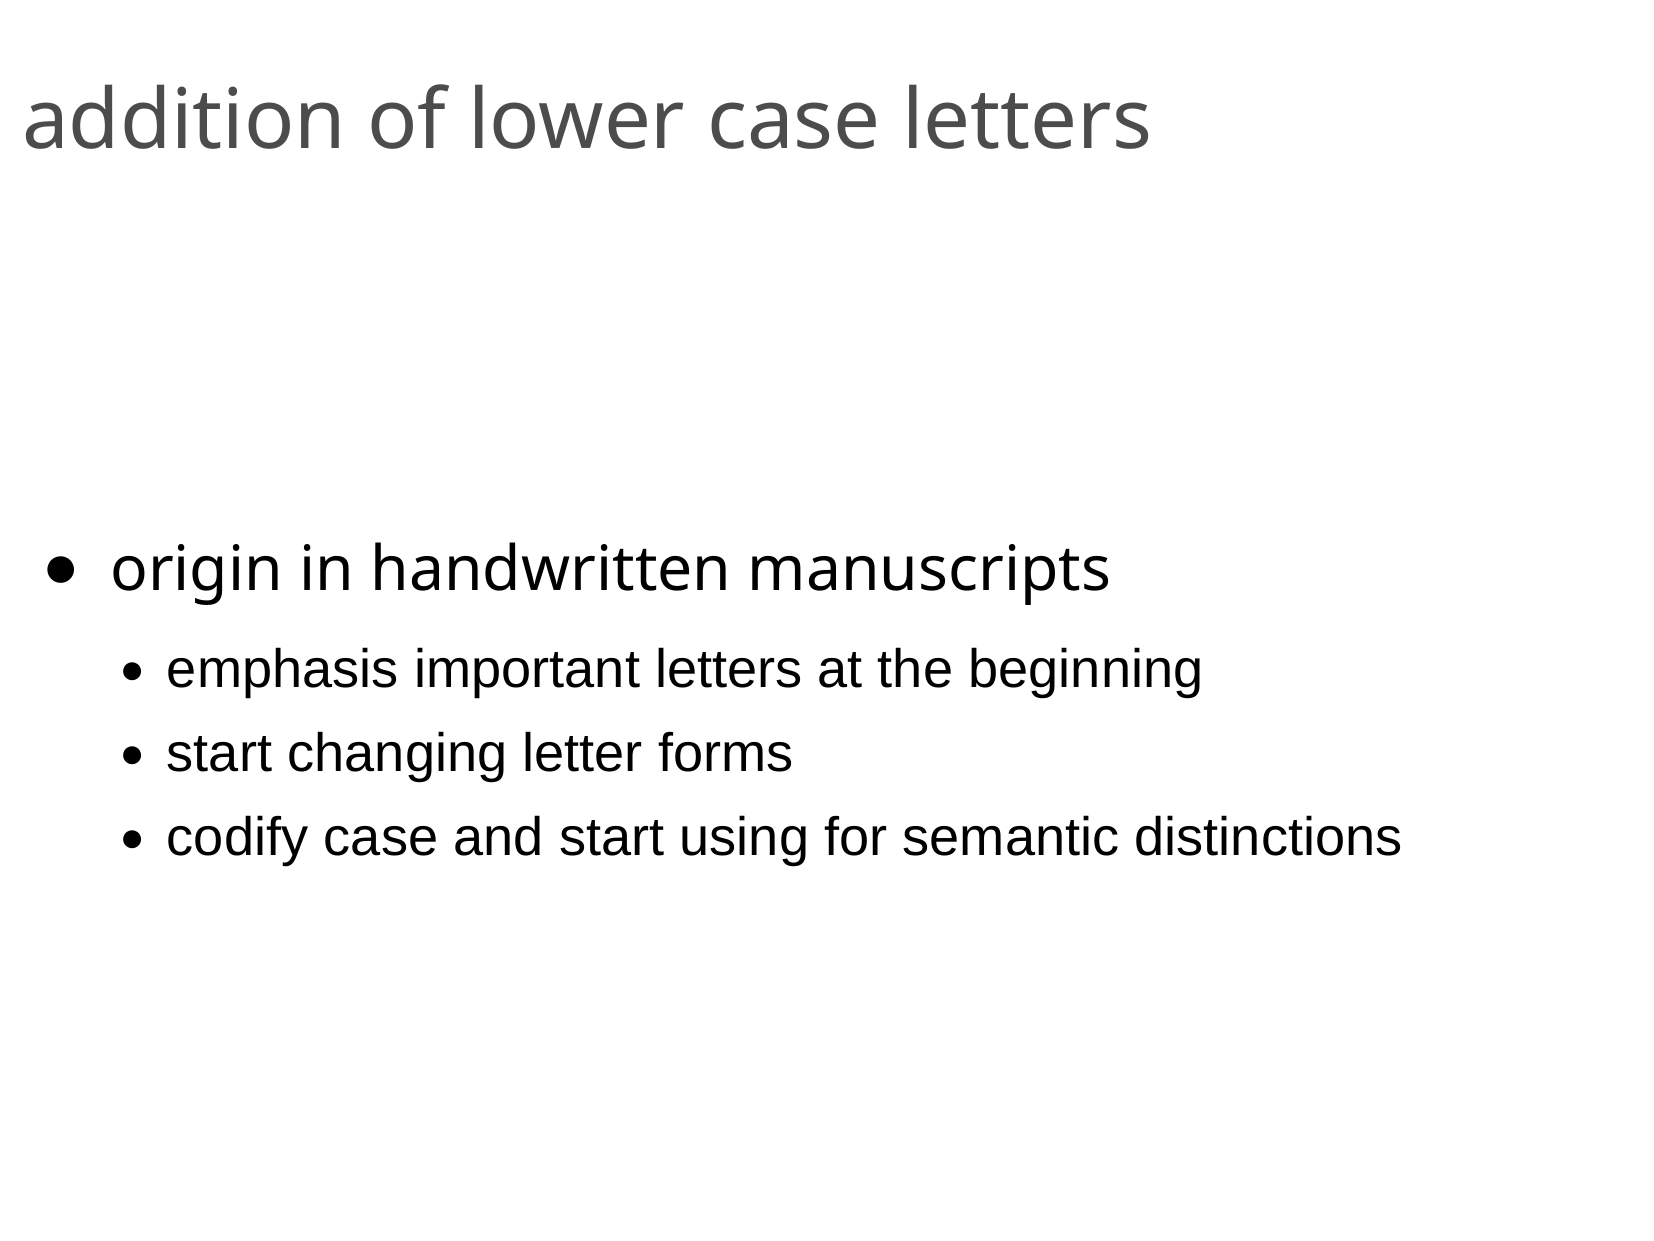

# addition of lower case letters
origin in handwritten manuscripts
emphasis important letters at the beginning
start changing letter forms
codify case and start using for semantic distinctions